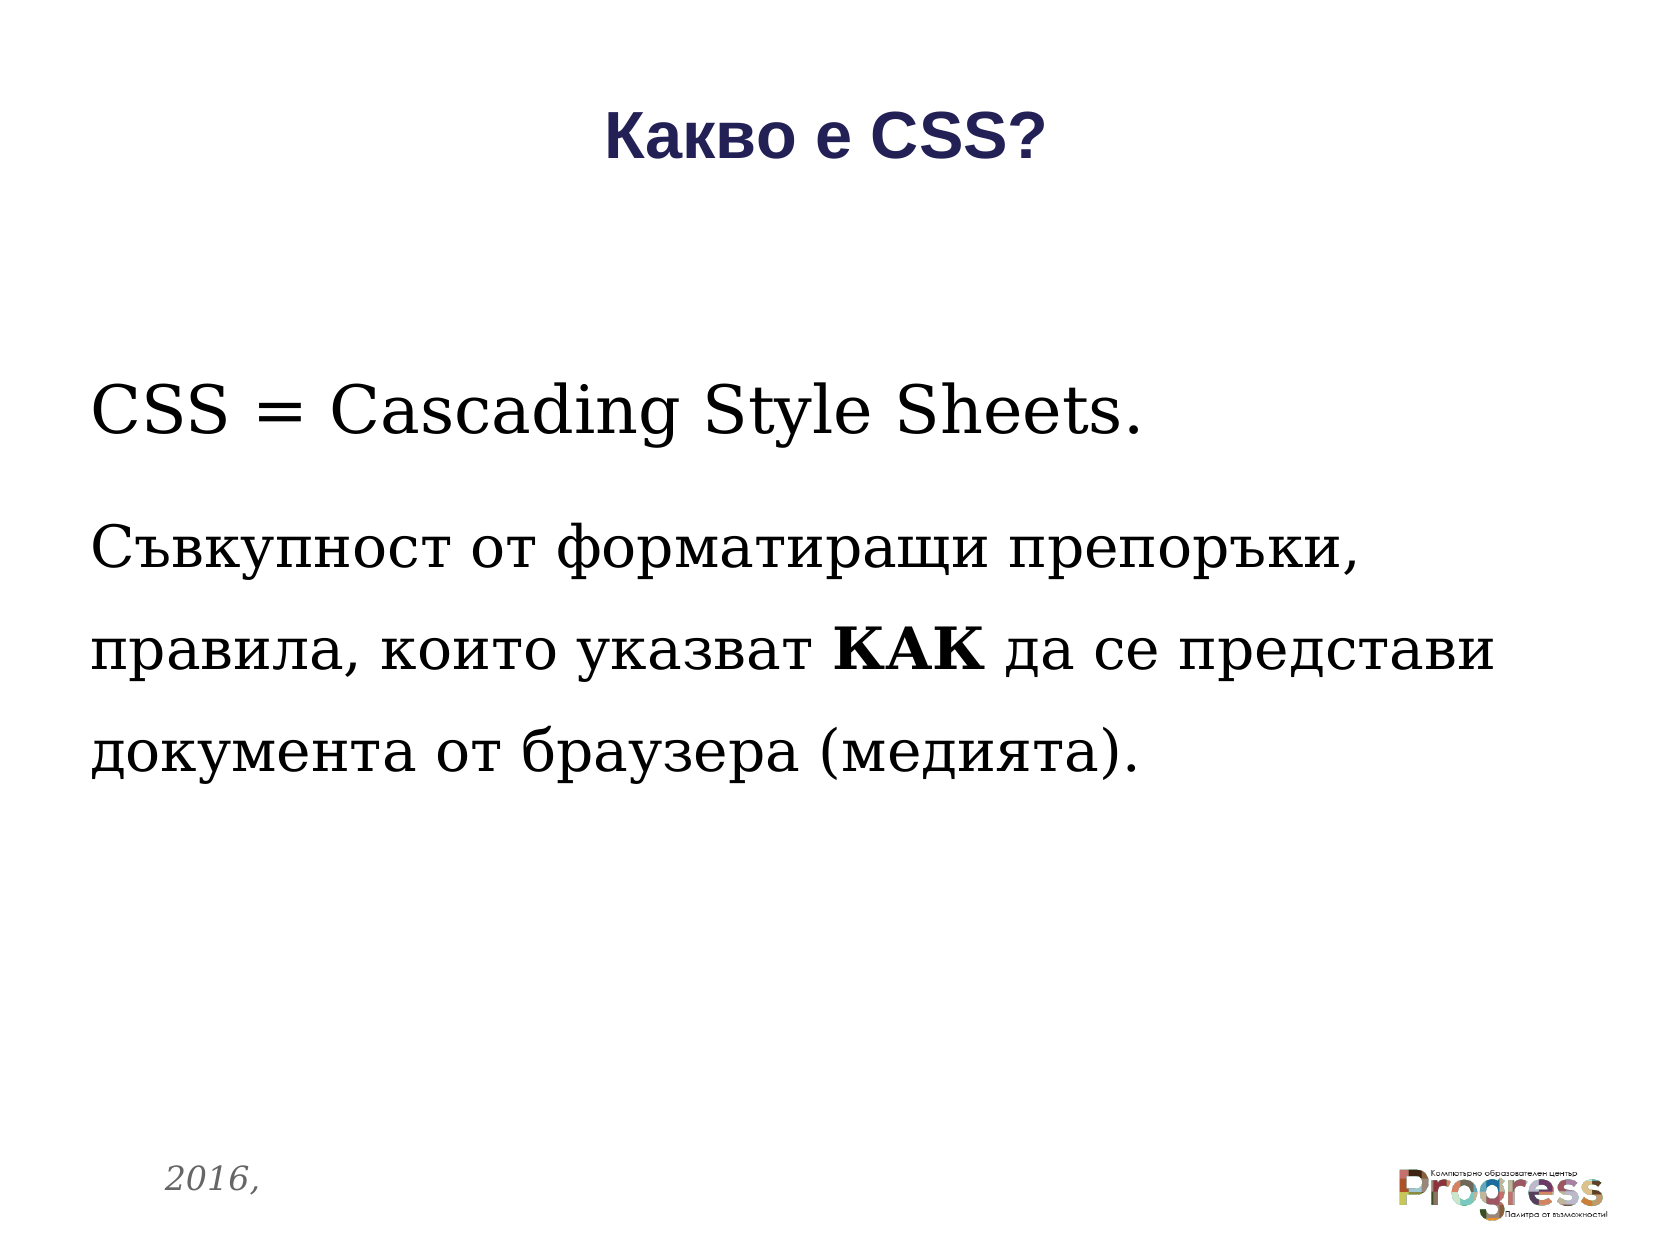

# Какво е CSS?
CSS = Cascading Style Sheets.
Съвкупност от форматиращи препоръки, правила, които указват КАК да се представи документа от браузера (медията).
2016,